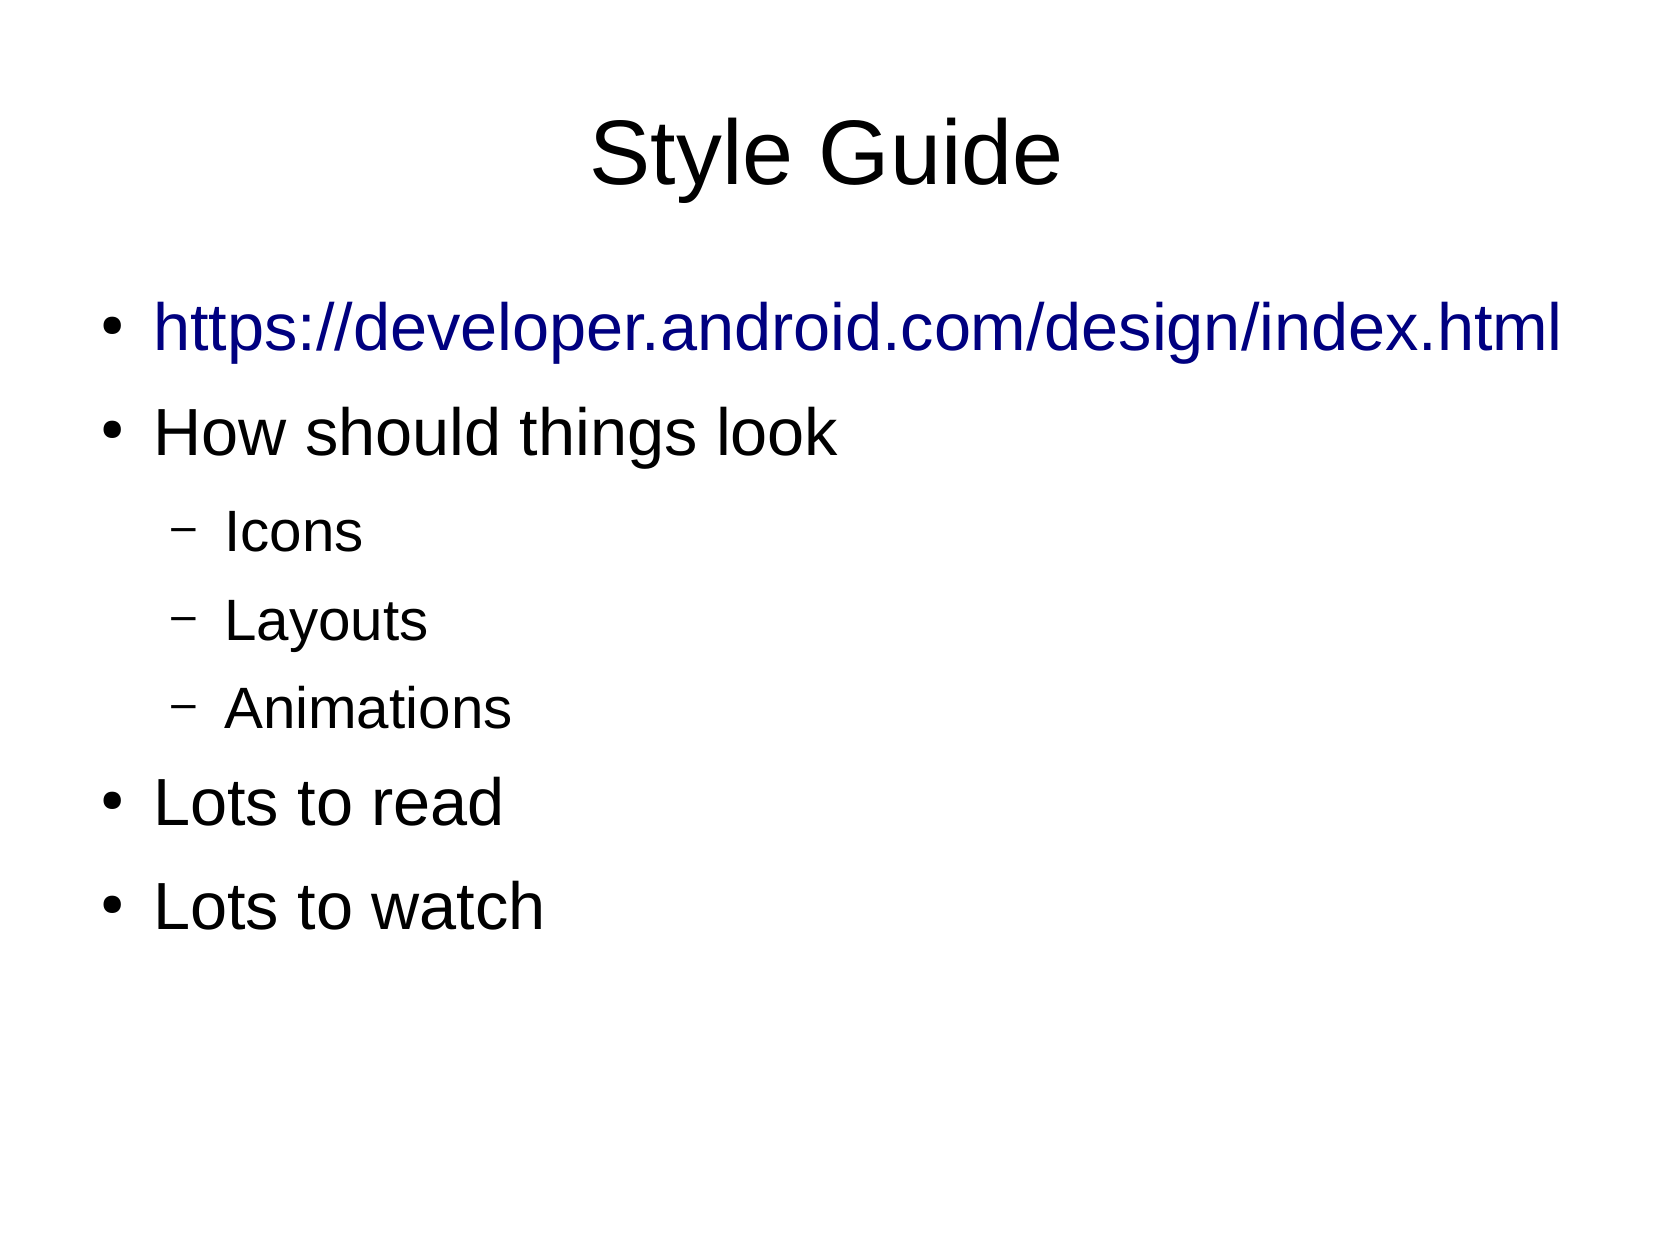

# Style Guide
https://developer.android.com/design/index.html
How should things look
Icons
Layouts
Animations
Lots to read
Lots to watch